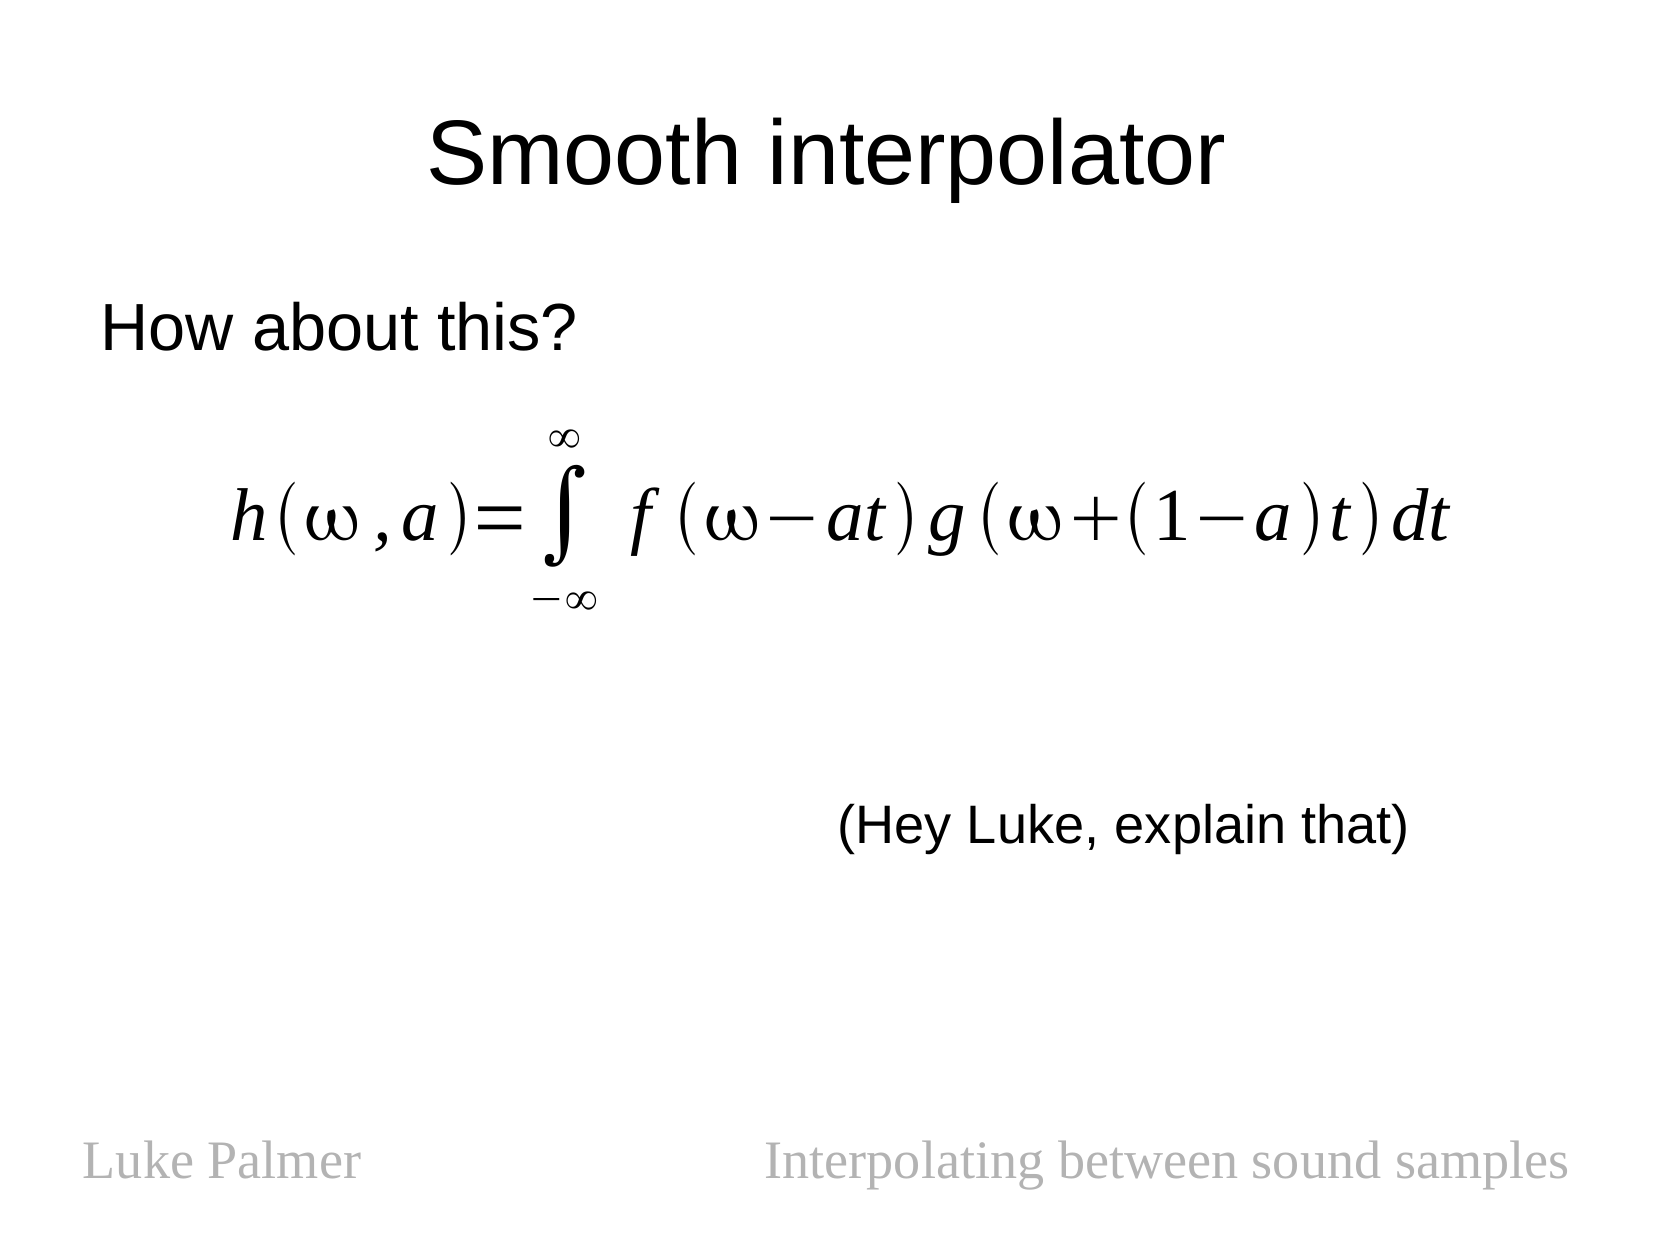

# Smooth interpolator
How about this?
(Hey Luke, explain that)